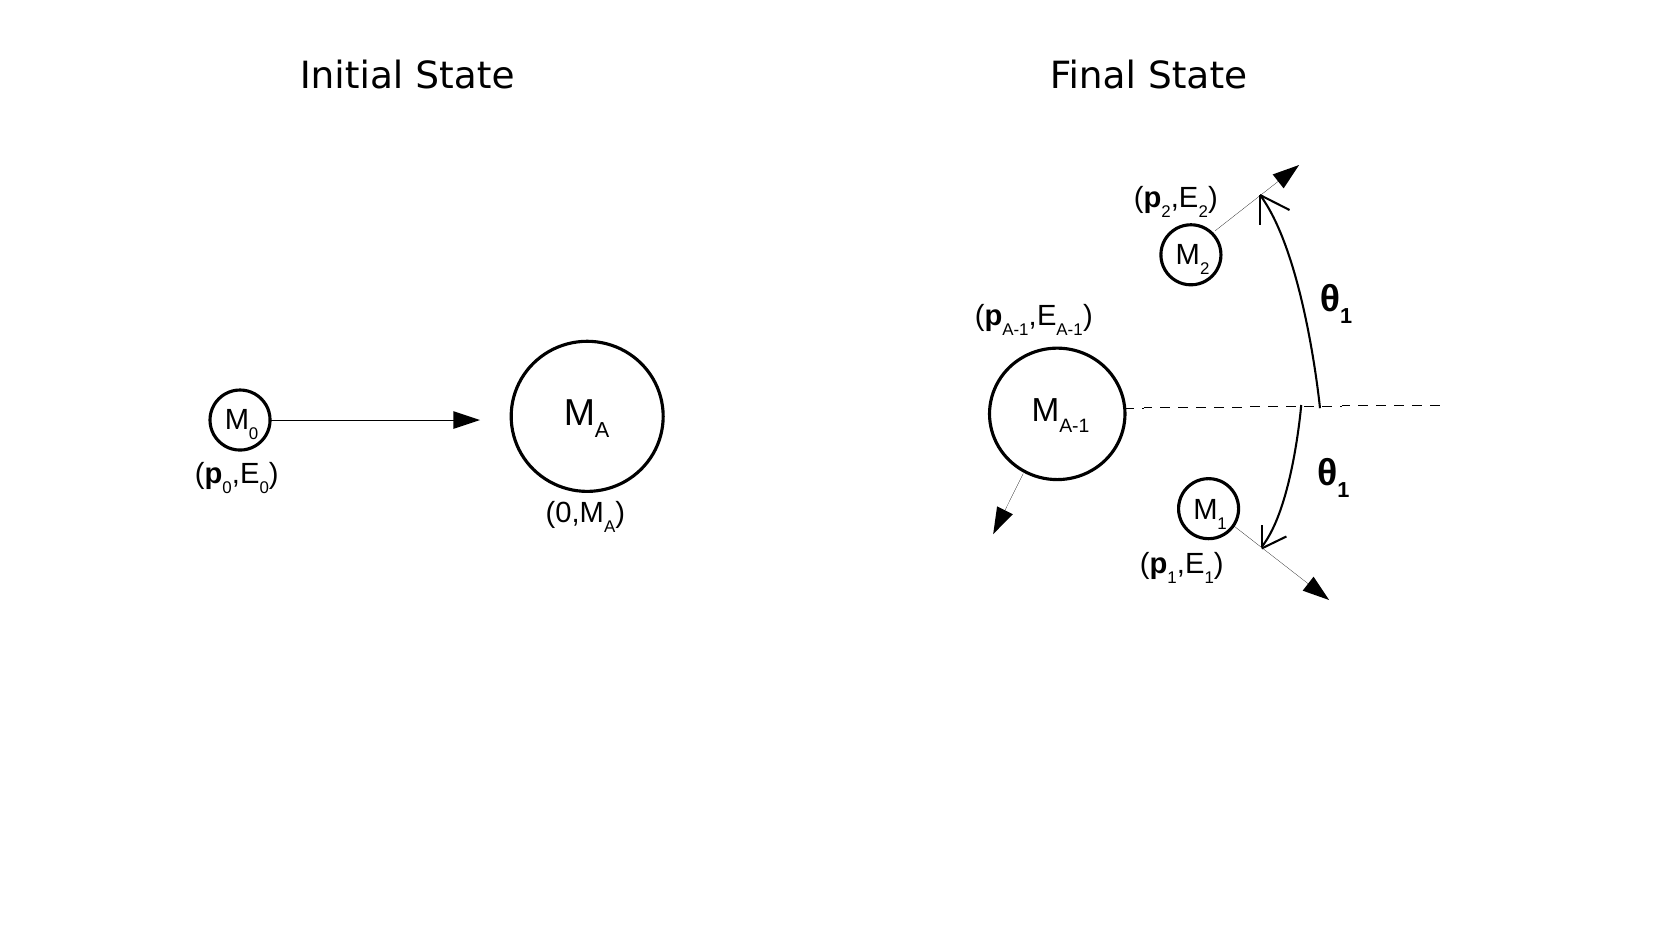

Initial State
Final State
(p2,E2)
M2
θ1
(pA-1,EA-1)
MA
MA-1
M0
θ1
(p0,E0)
M1
(0,MA)
(p1,E1)